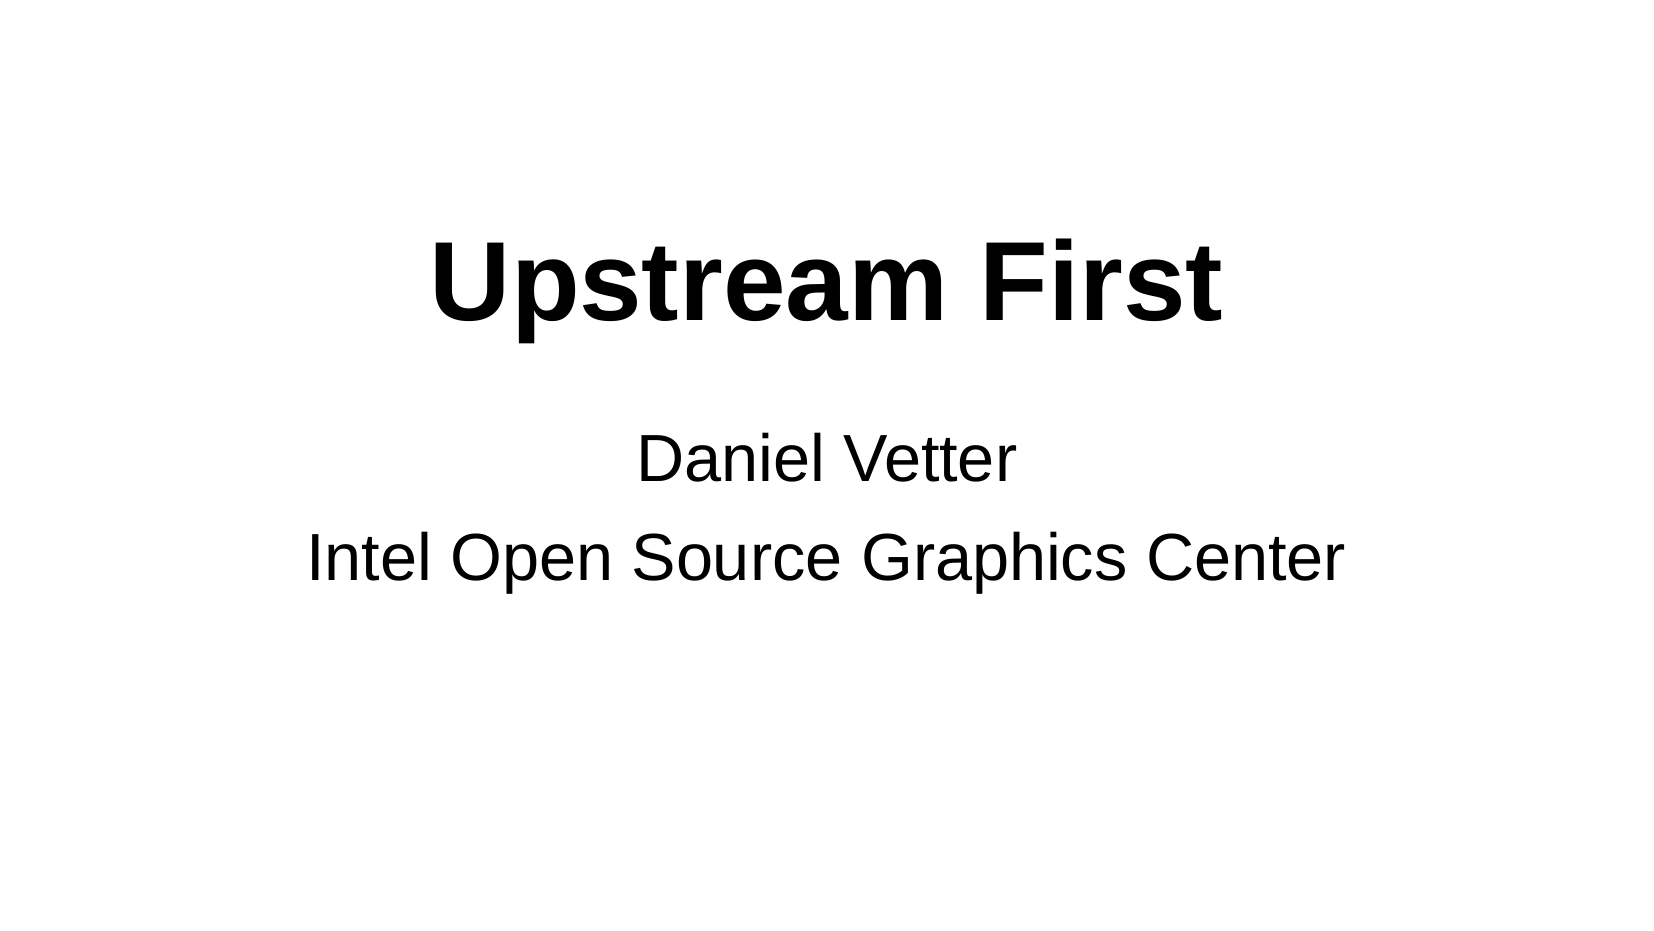

# Upstream First
Daniel Vetter
Intel Open Source Graphics Center